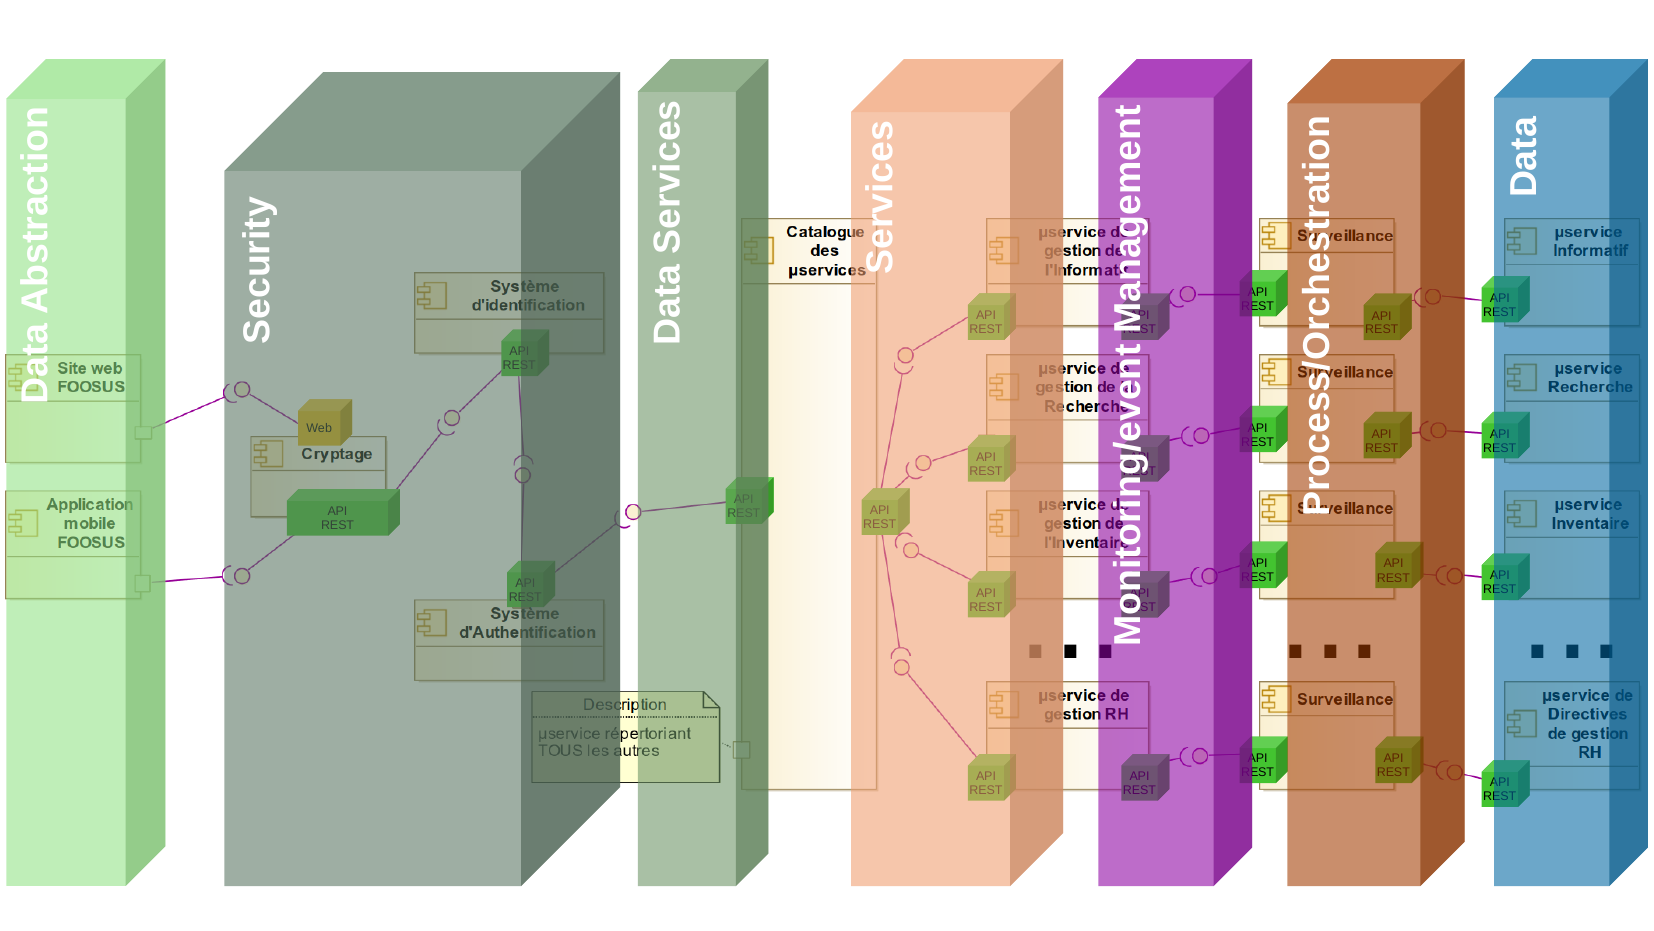

Services
Process/Orchestration
Data Services
Data Abstraction
Monitoring/event Management
Data
Security
API
REST
API
REST
API
REST
API
REST
API
REST
API
REST
Web
API
REST
API
REST
API
REST
API
REST
API
REST
API
REST
API
REST
API
REST
...
...
...
API
REST
API
REST
API
REST
API
REST
API
REST
API
REST
API
REST
API
REST
API
REST
API
REST
API
REST